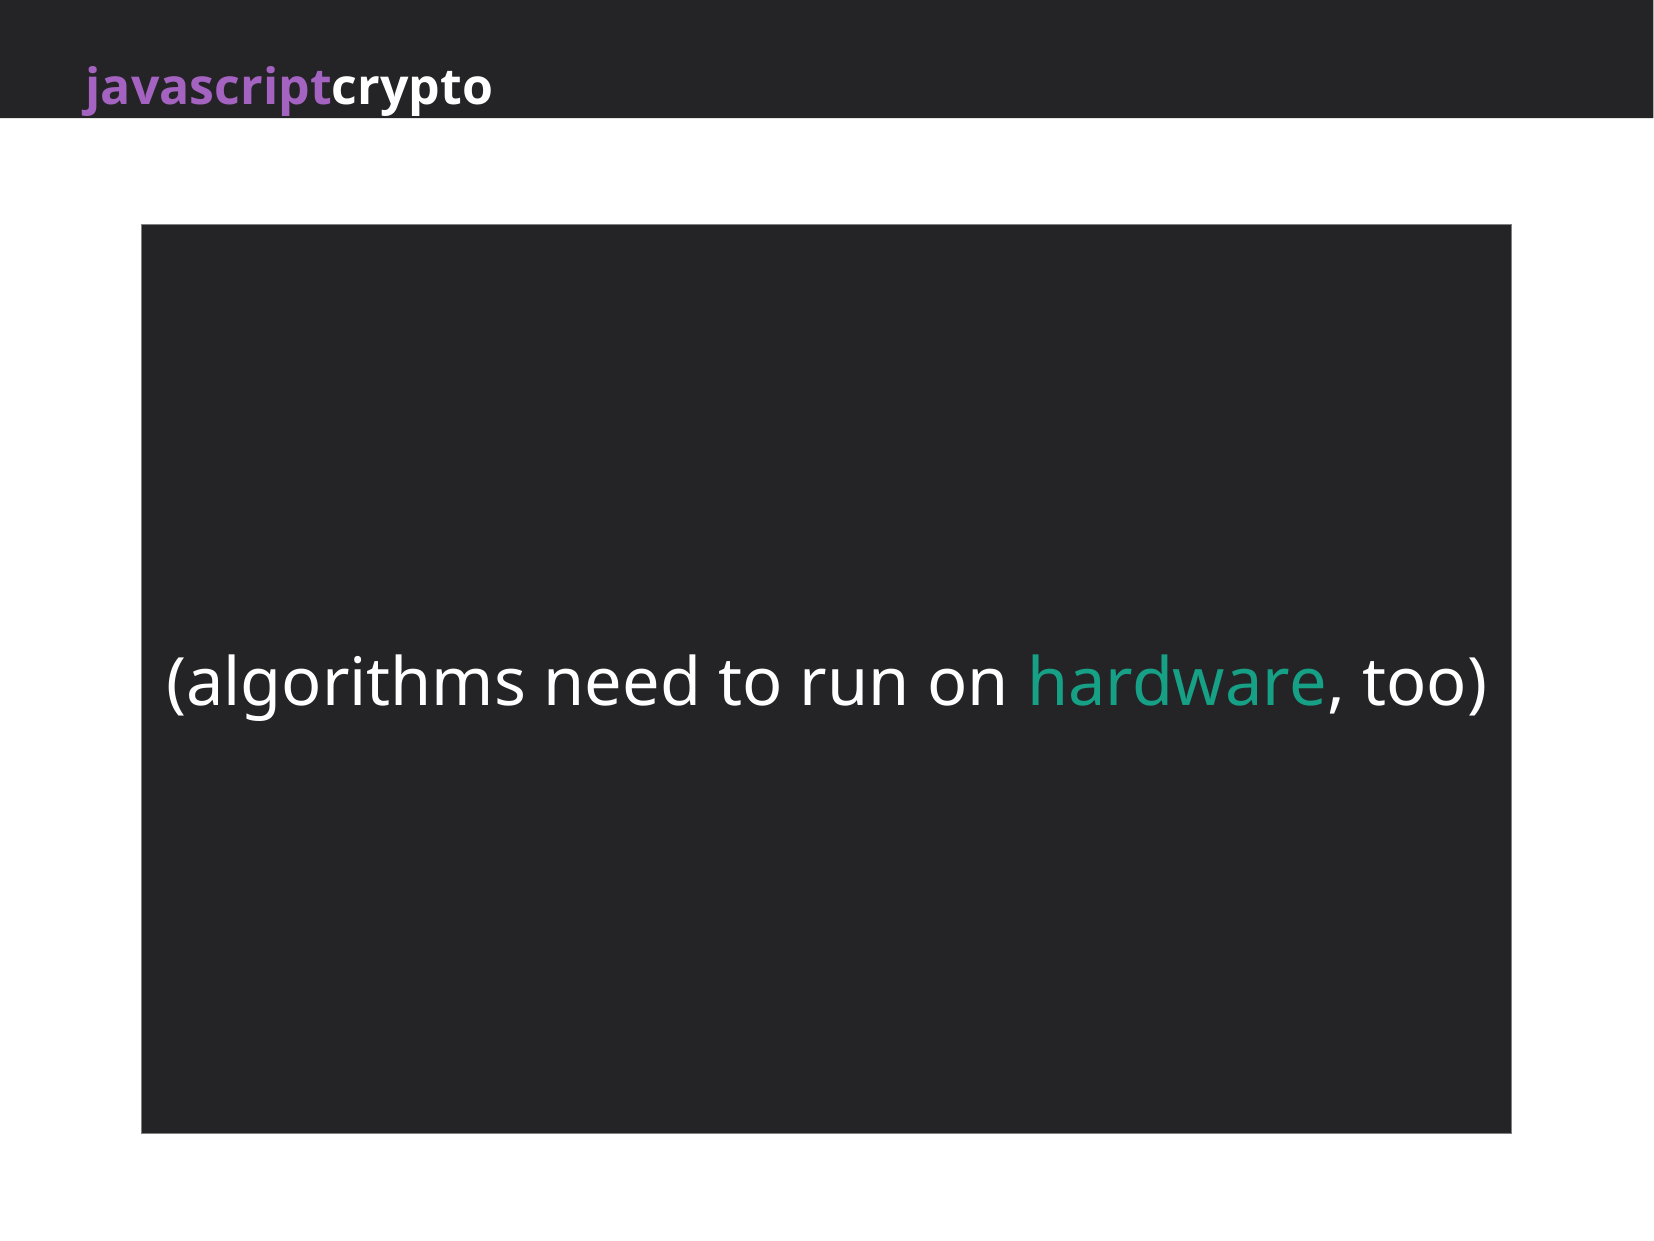

javascriptcrypto
(algorithms need to run on hardware, too)